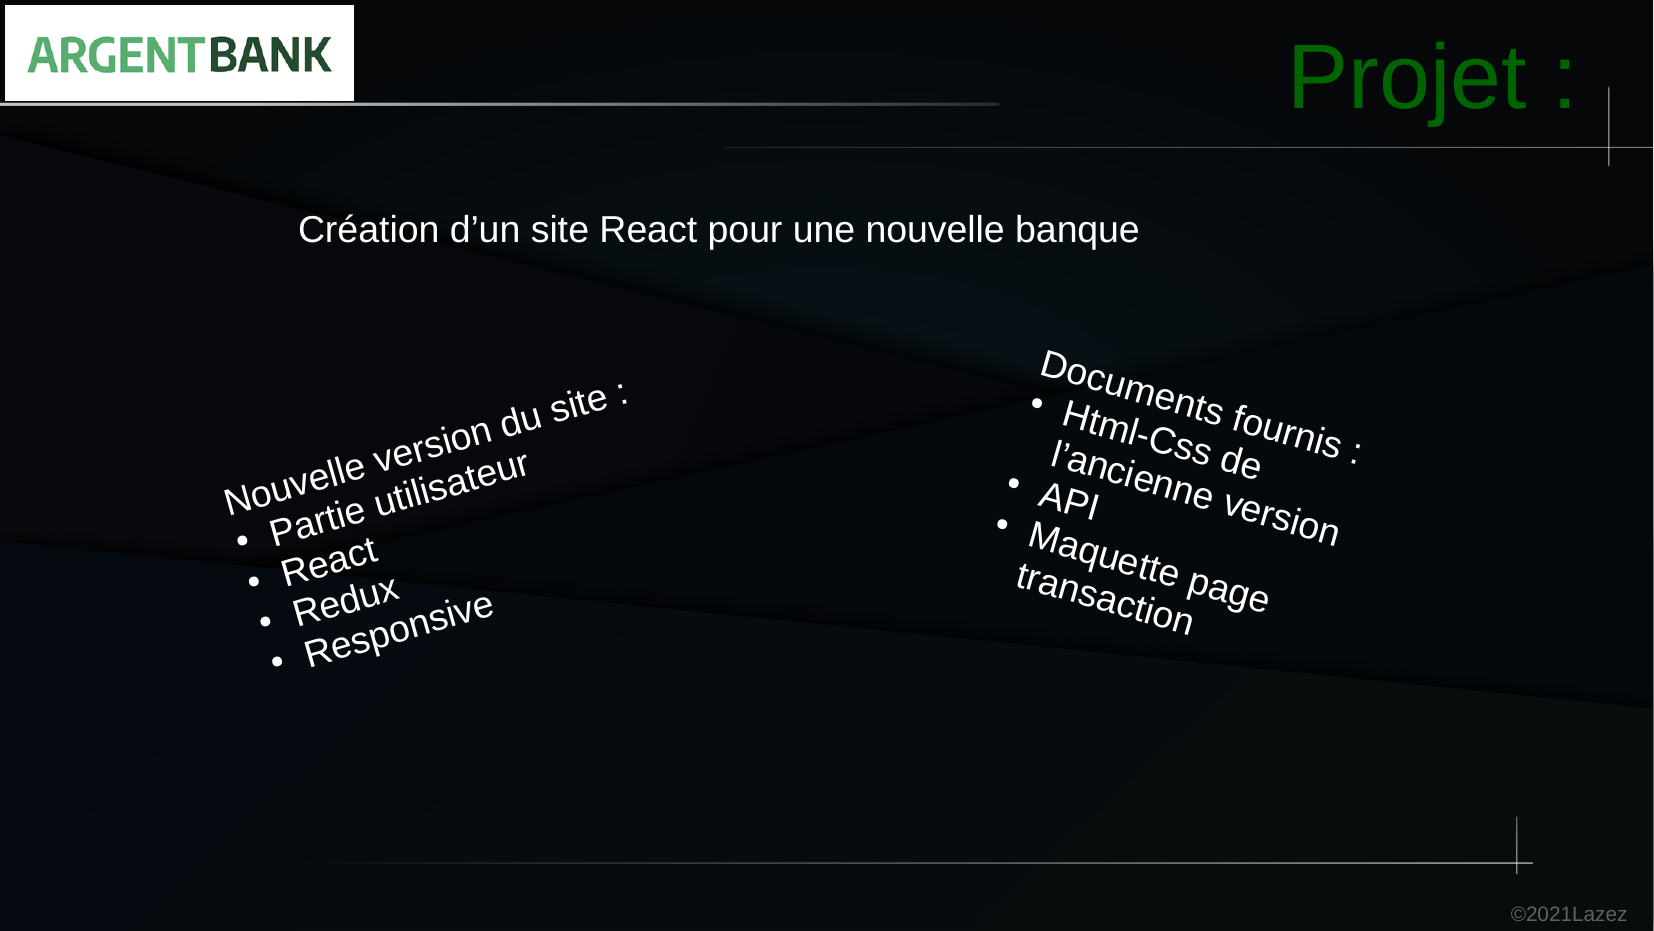

# Projet :
Création d’un site React pour une nouvelle banque
Documents fournis :
Html-Css de l’ancienne version
API
Maquette page transaction
Nouvelle version du site :
Partie utilisateur
React
Redux
Responsive
©2021Lazez